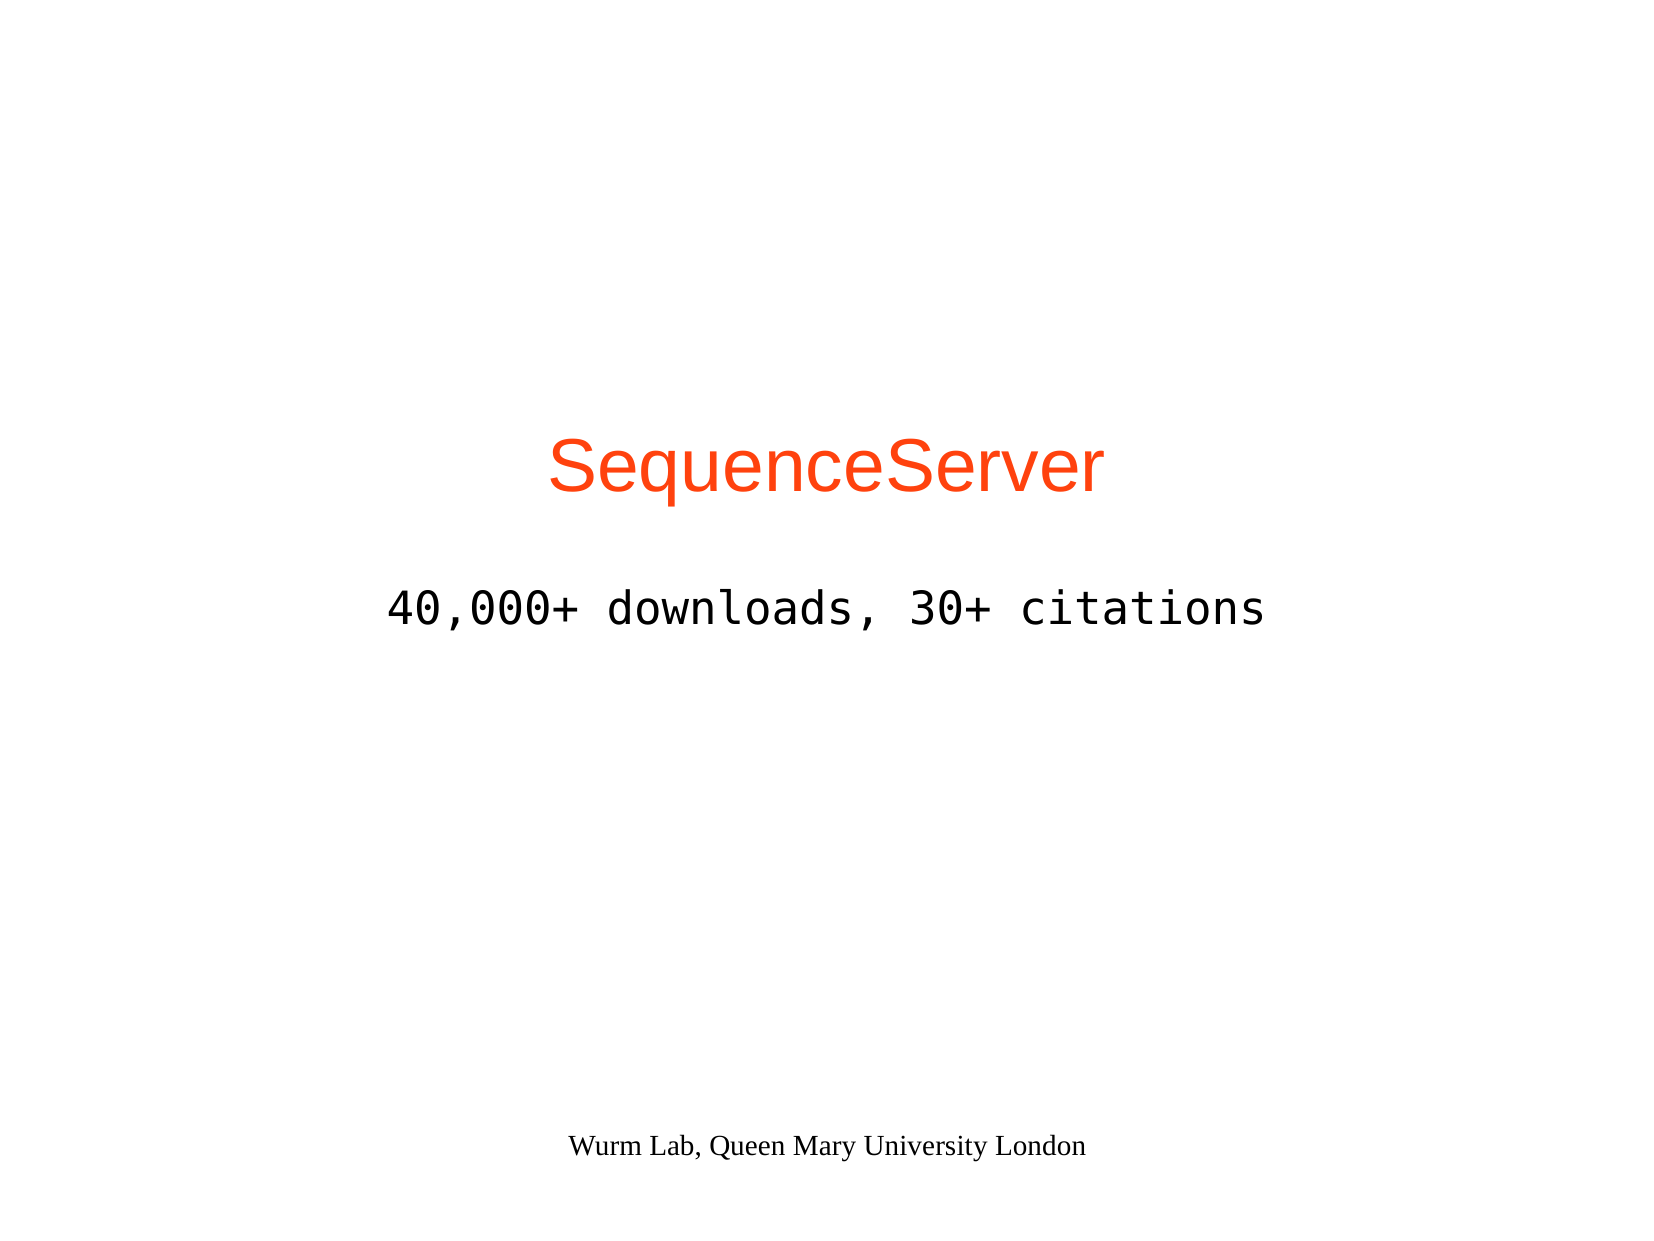

# SequenceServer
40,000+ downloads, 30+ citations
Wurm Lab, Queen Mary University London